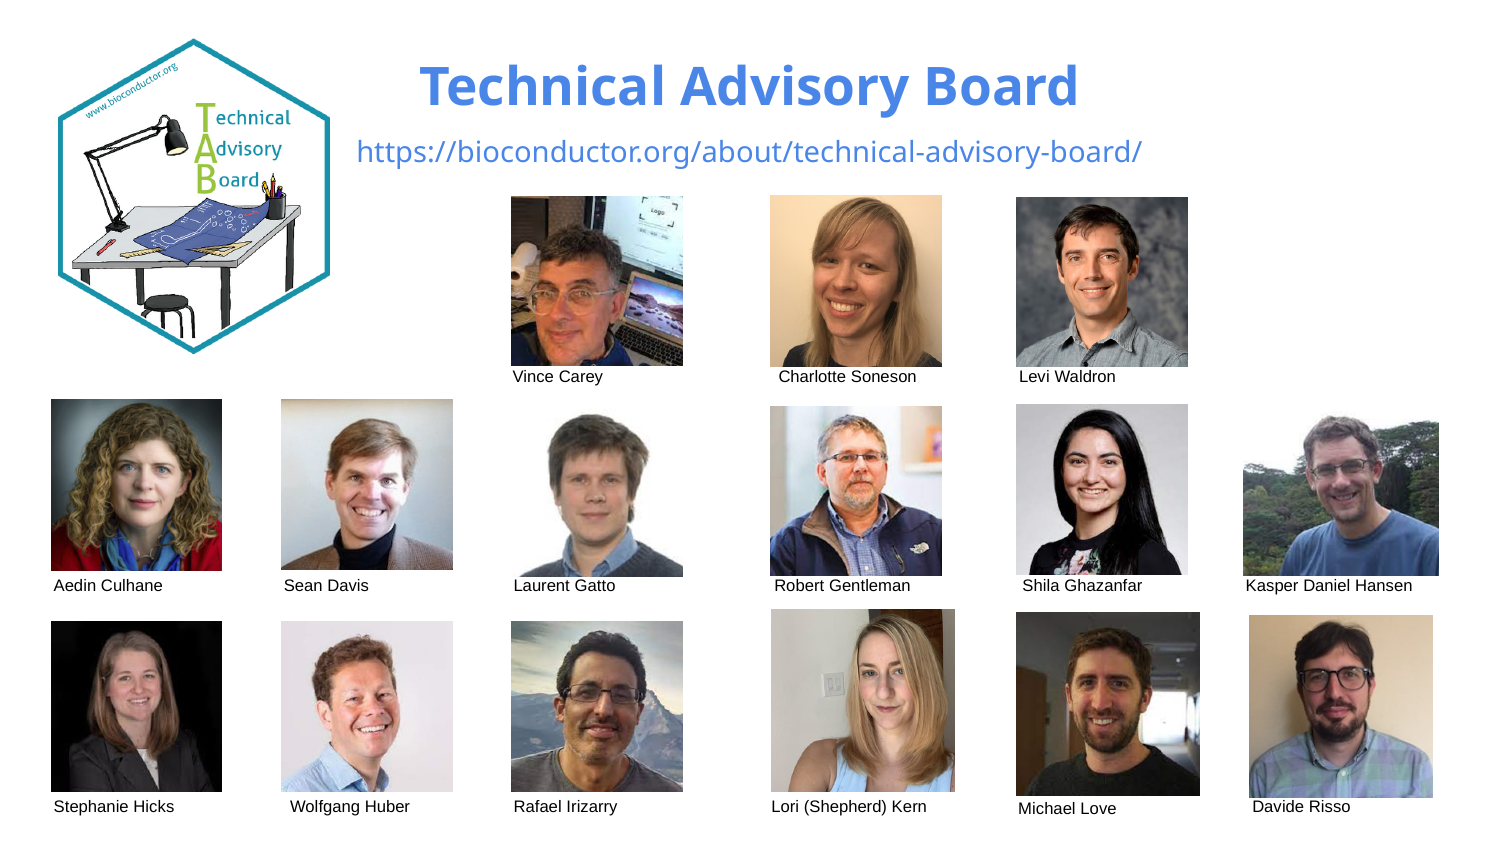

# Technical Advisory Board
https://bioconductor.org/about/technical-advisory-board/
Vince Carey
Charlotte Soneson
Levi Waldron
Aedin Culhane
Sean Davis
Laurent Gatto
Robert Gentleman
Shila Ghazanfar
Kasper Daniel Hansen
Stephanie Hicks
Wolfgang Huber
Rafael Irizarry
Lori (Shepherd) Kern
Davide Risso
Michael Love